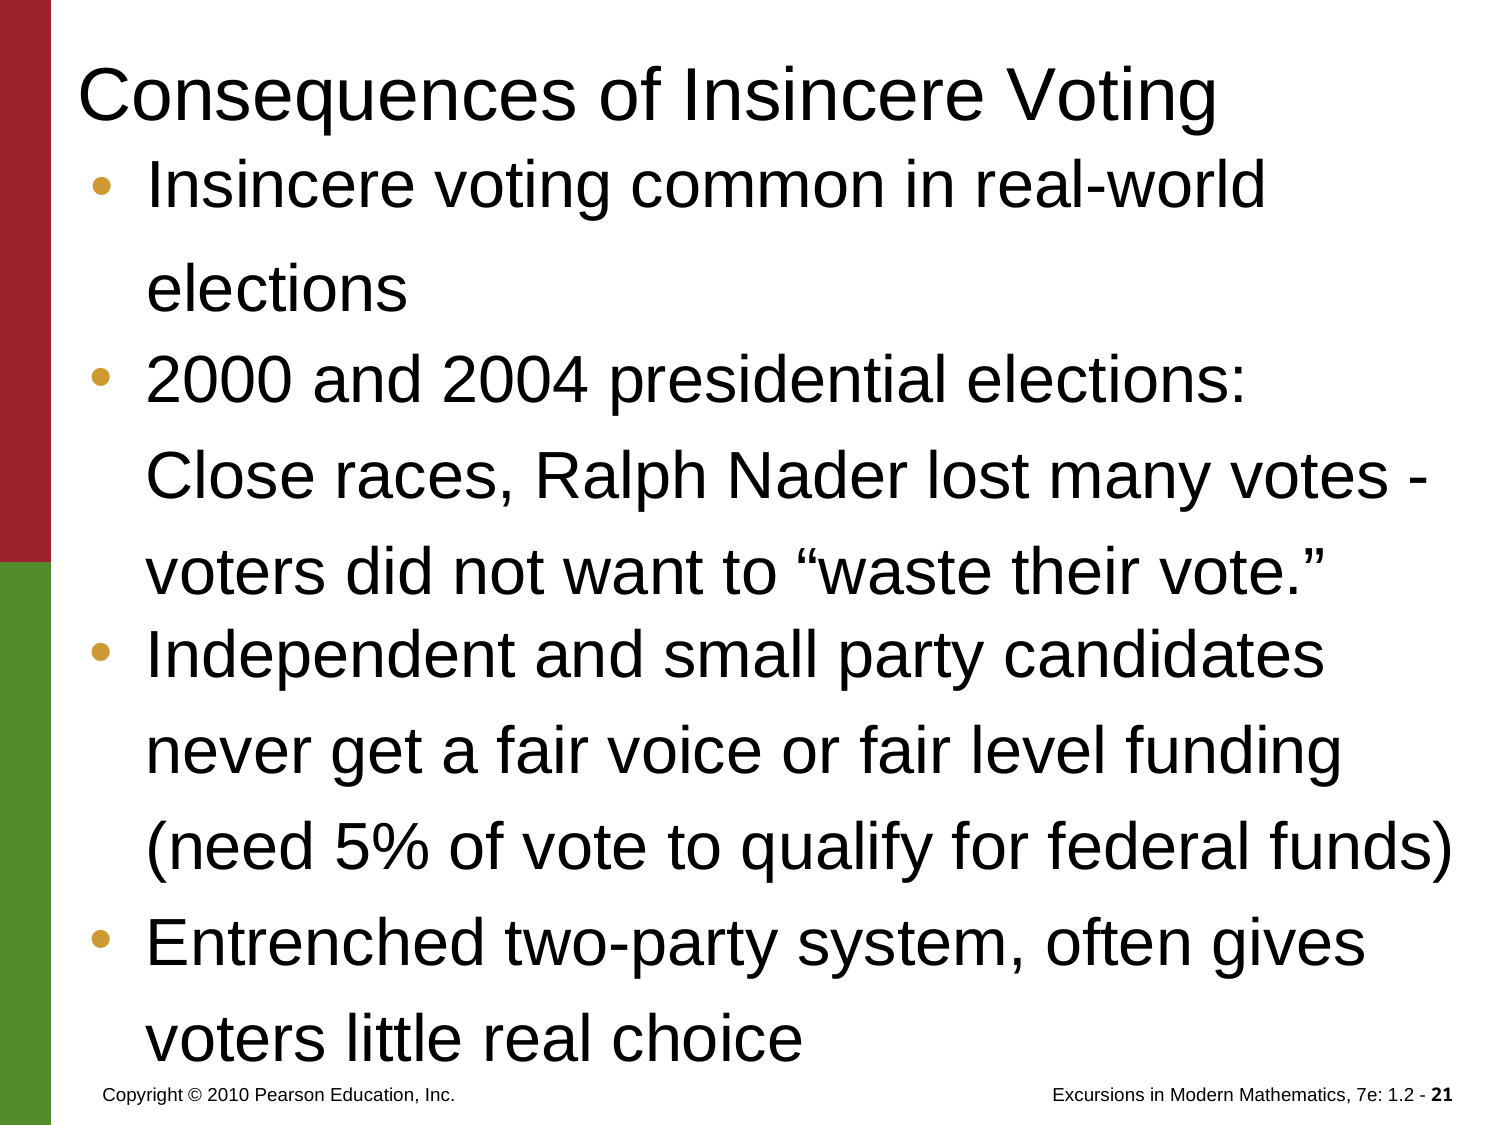

Consequences of Insincere Voting
# Insincere voting common in real-world elections
2000 and 2004 presidential elections: Close races, Ralph Nader lost many votes - voters did not want to “waste their vote.”
Independent and small party candidates never get a fair voice or fair level funding (need 5% of vote to qualify for federal funds)
Entrenched two-party system, often gives voters little real choice